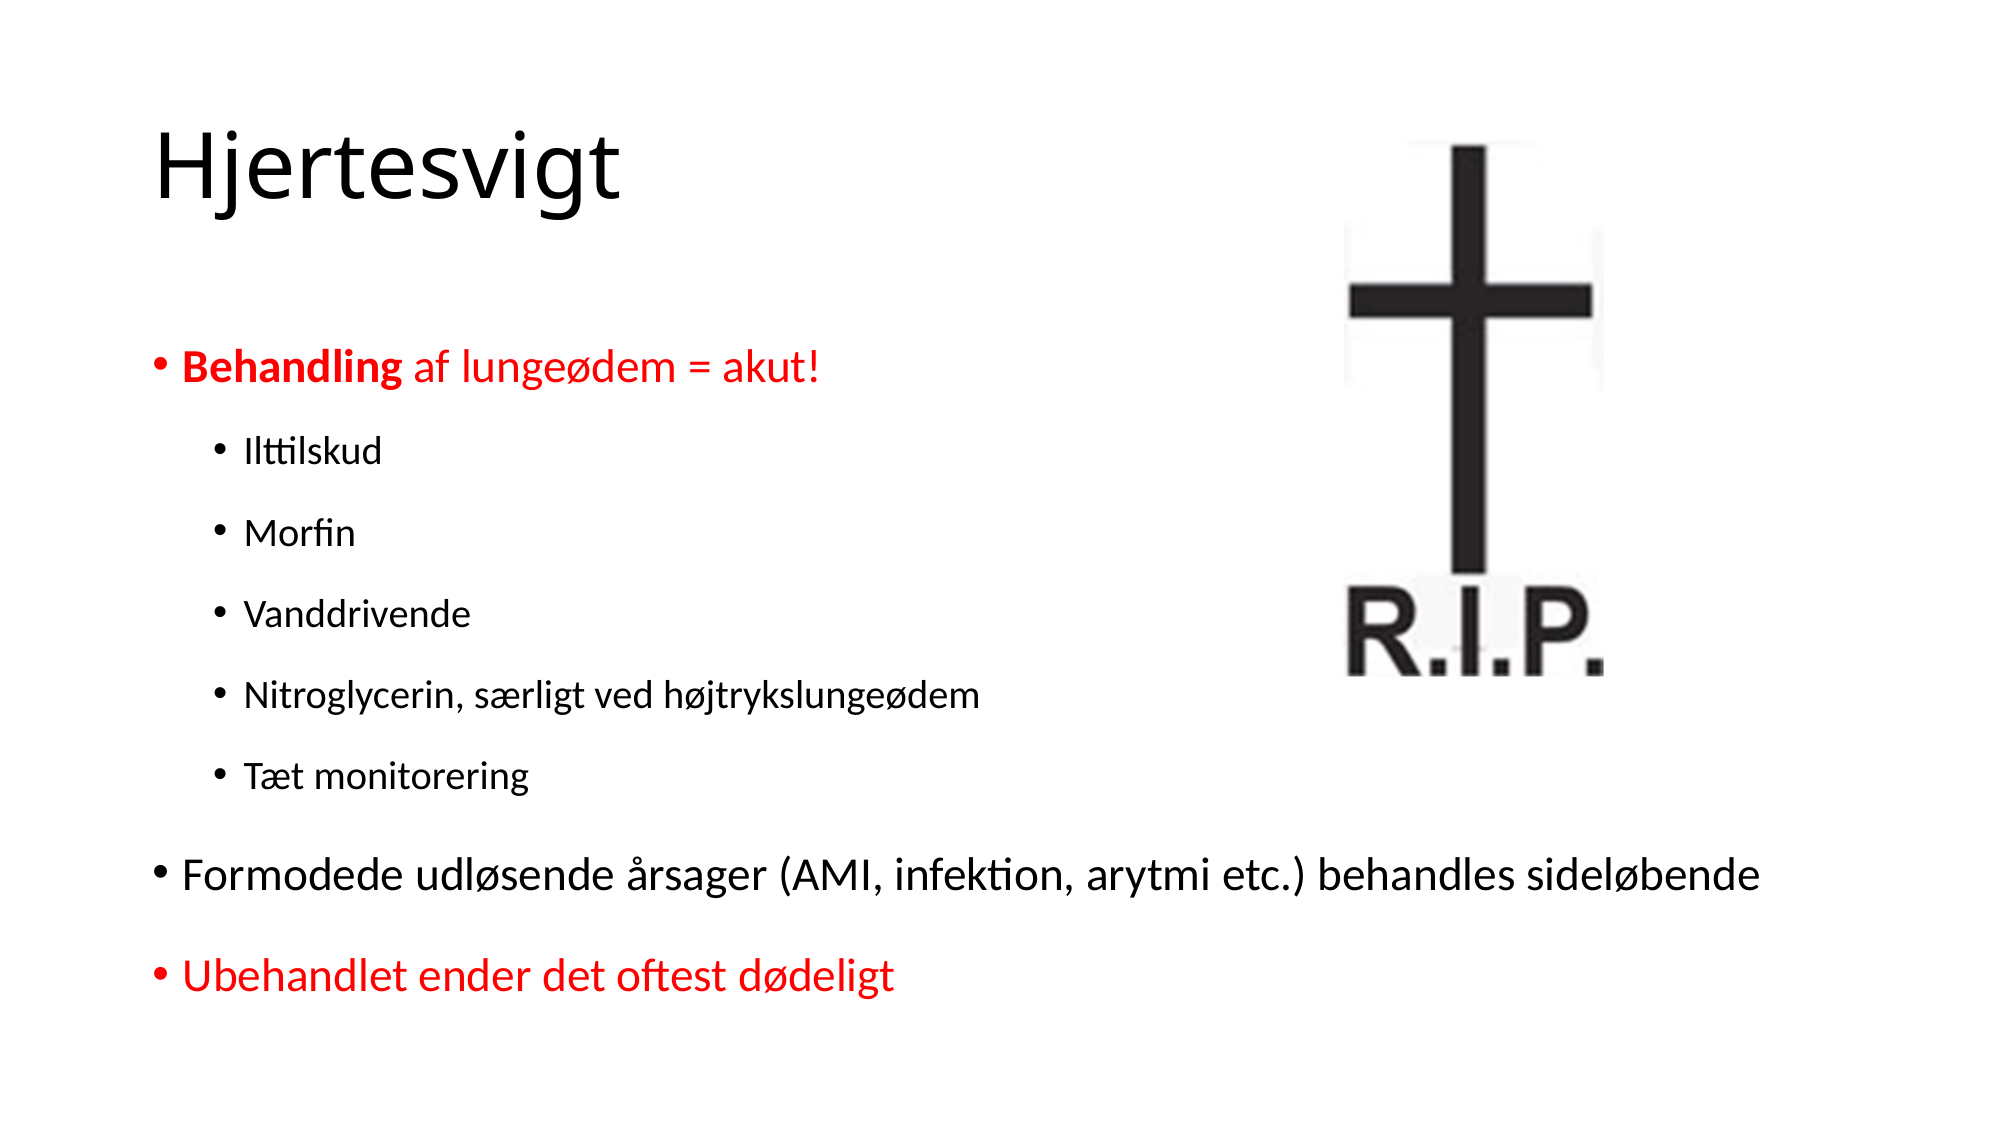

# Hjertesvigt
Behandling af lungeødem = akut!
Ilttilskud
Morfin
Vanddrivende
Nitroglycerin, særligt ved højtrykslungeødem
Tæt monitorering
Formodede udløsende årsager (AMI, infektion, arytmi etc.) behandles sideløbende
Ubehandlet ender det oftest dødeligt